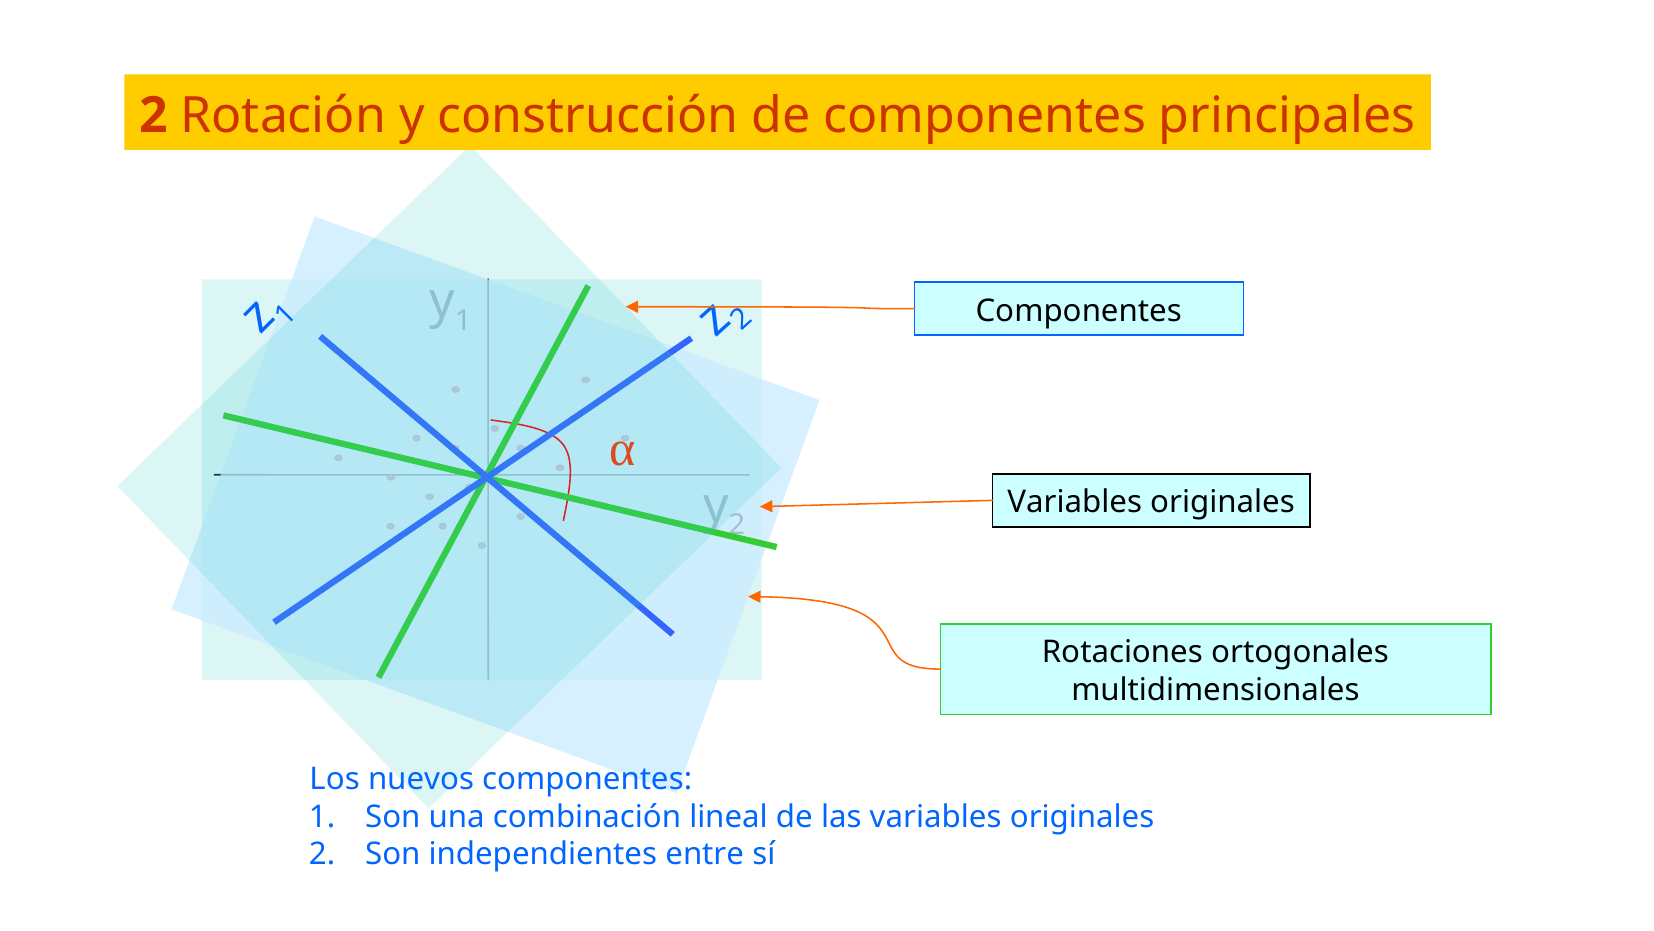

2 Rotación y construcción de componentes principales
z2
z1
α
y1
Componentes
y2
Variables originales
Rotaciones ortogonales multidimensionales
Los nuevos componentes:
Son una combinación lineal de las variables originales
Son independientes entre sí